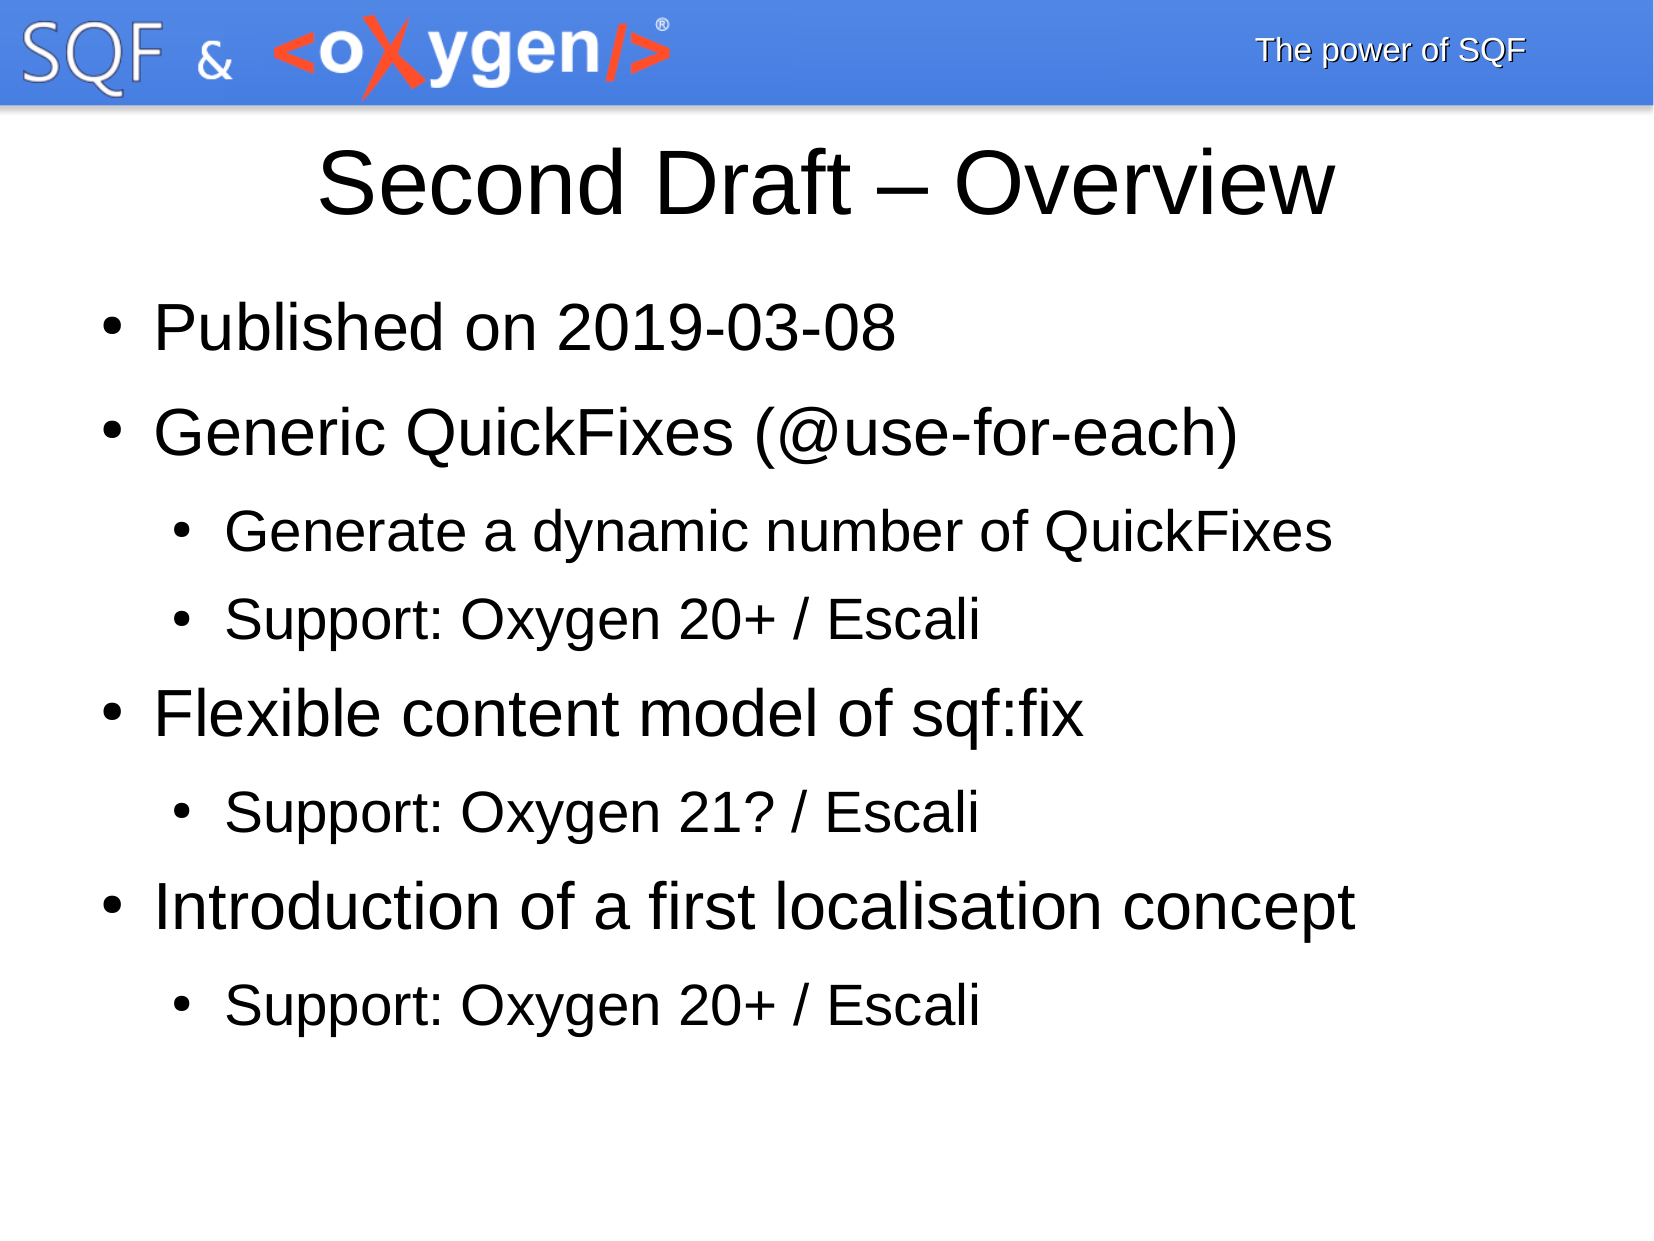

# Second Draft – Overview
Published on 2019-03-08
Generic QuickFixes (@use-for-each)
Generate a dynamic number of QuickFixes
Support: Oxygen 20+ / Escali
Flexible content model of sqf:fix
Support: Oxygen 21? / Escali
Introduction of a first localisation concept
Support: Oxygen 20+ / Escali